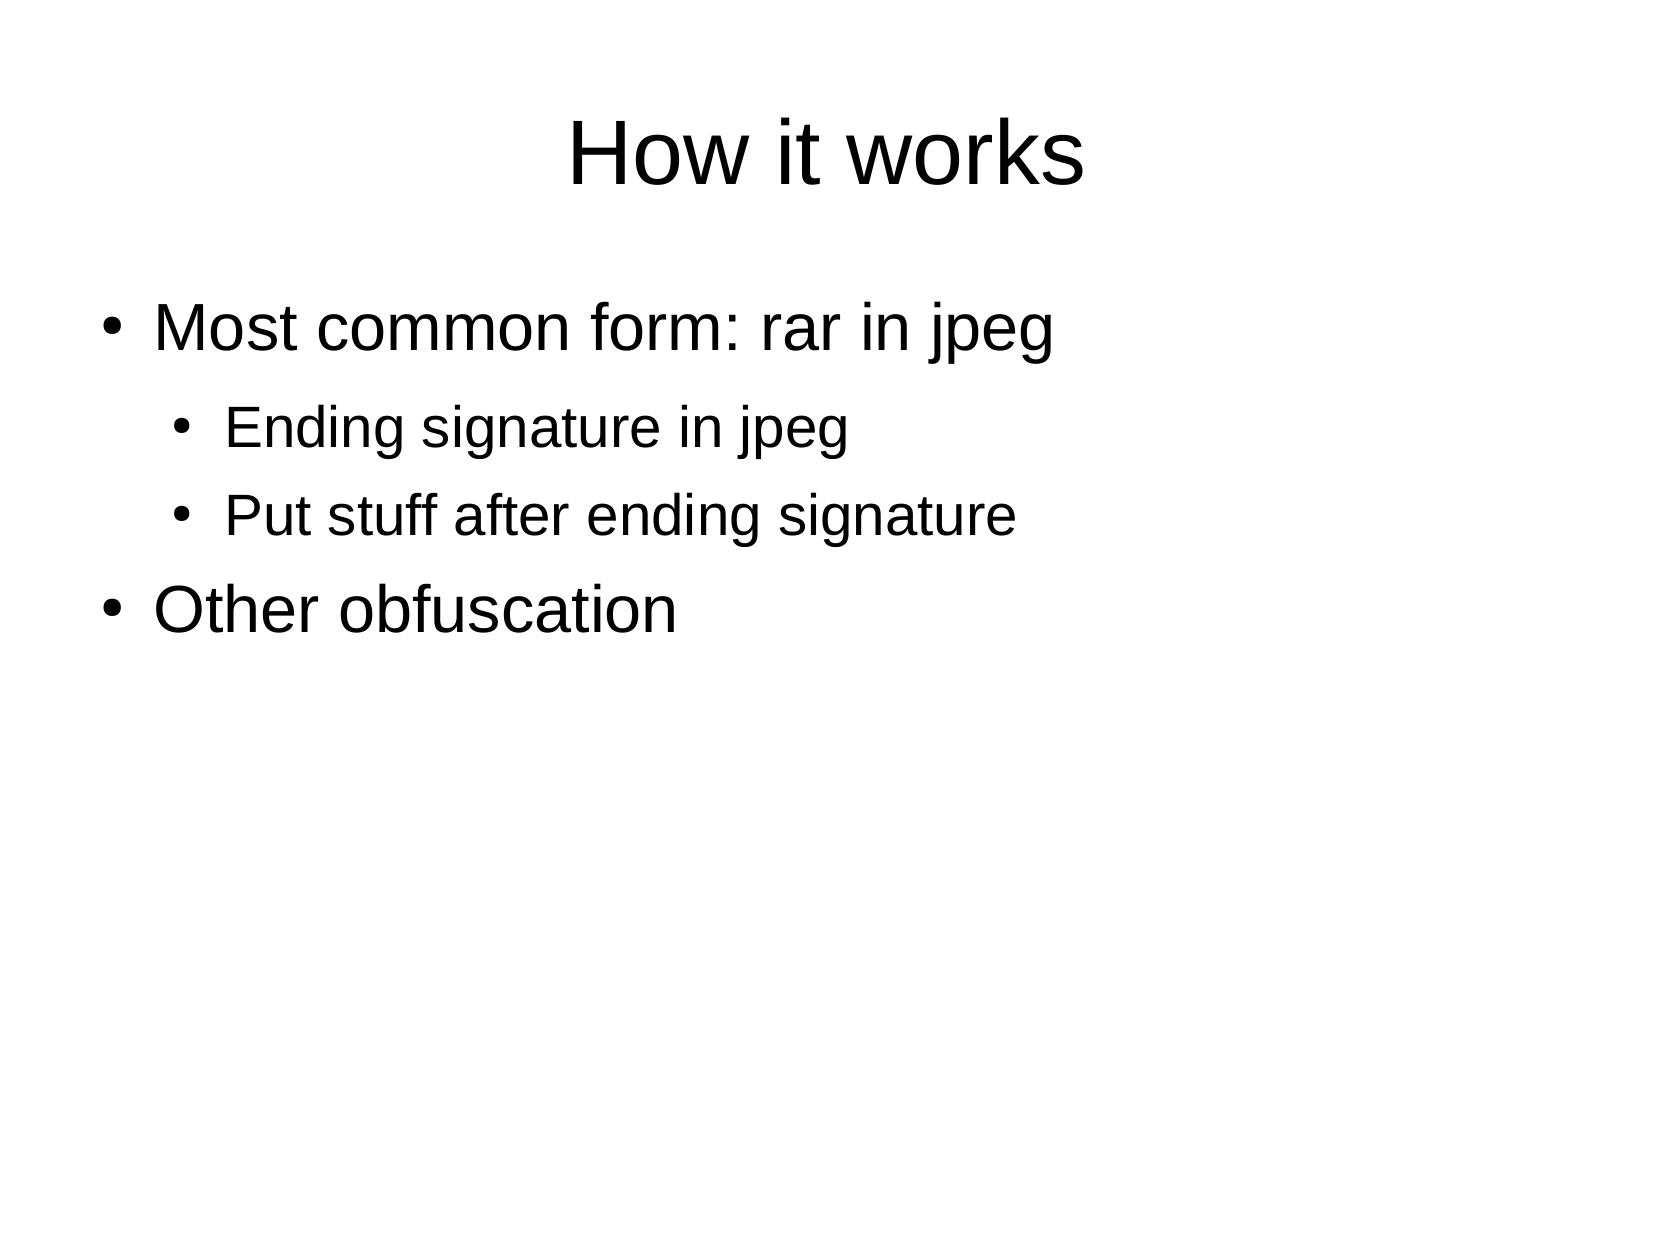

# How it works
Most common form: rar in jpeg
Ending signature in jpeg
Put stuff after ending signature
Other obfuscation